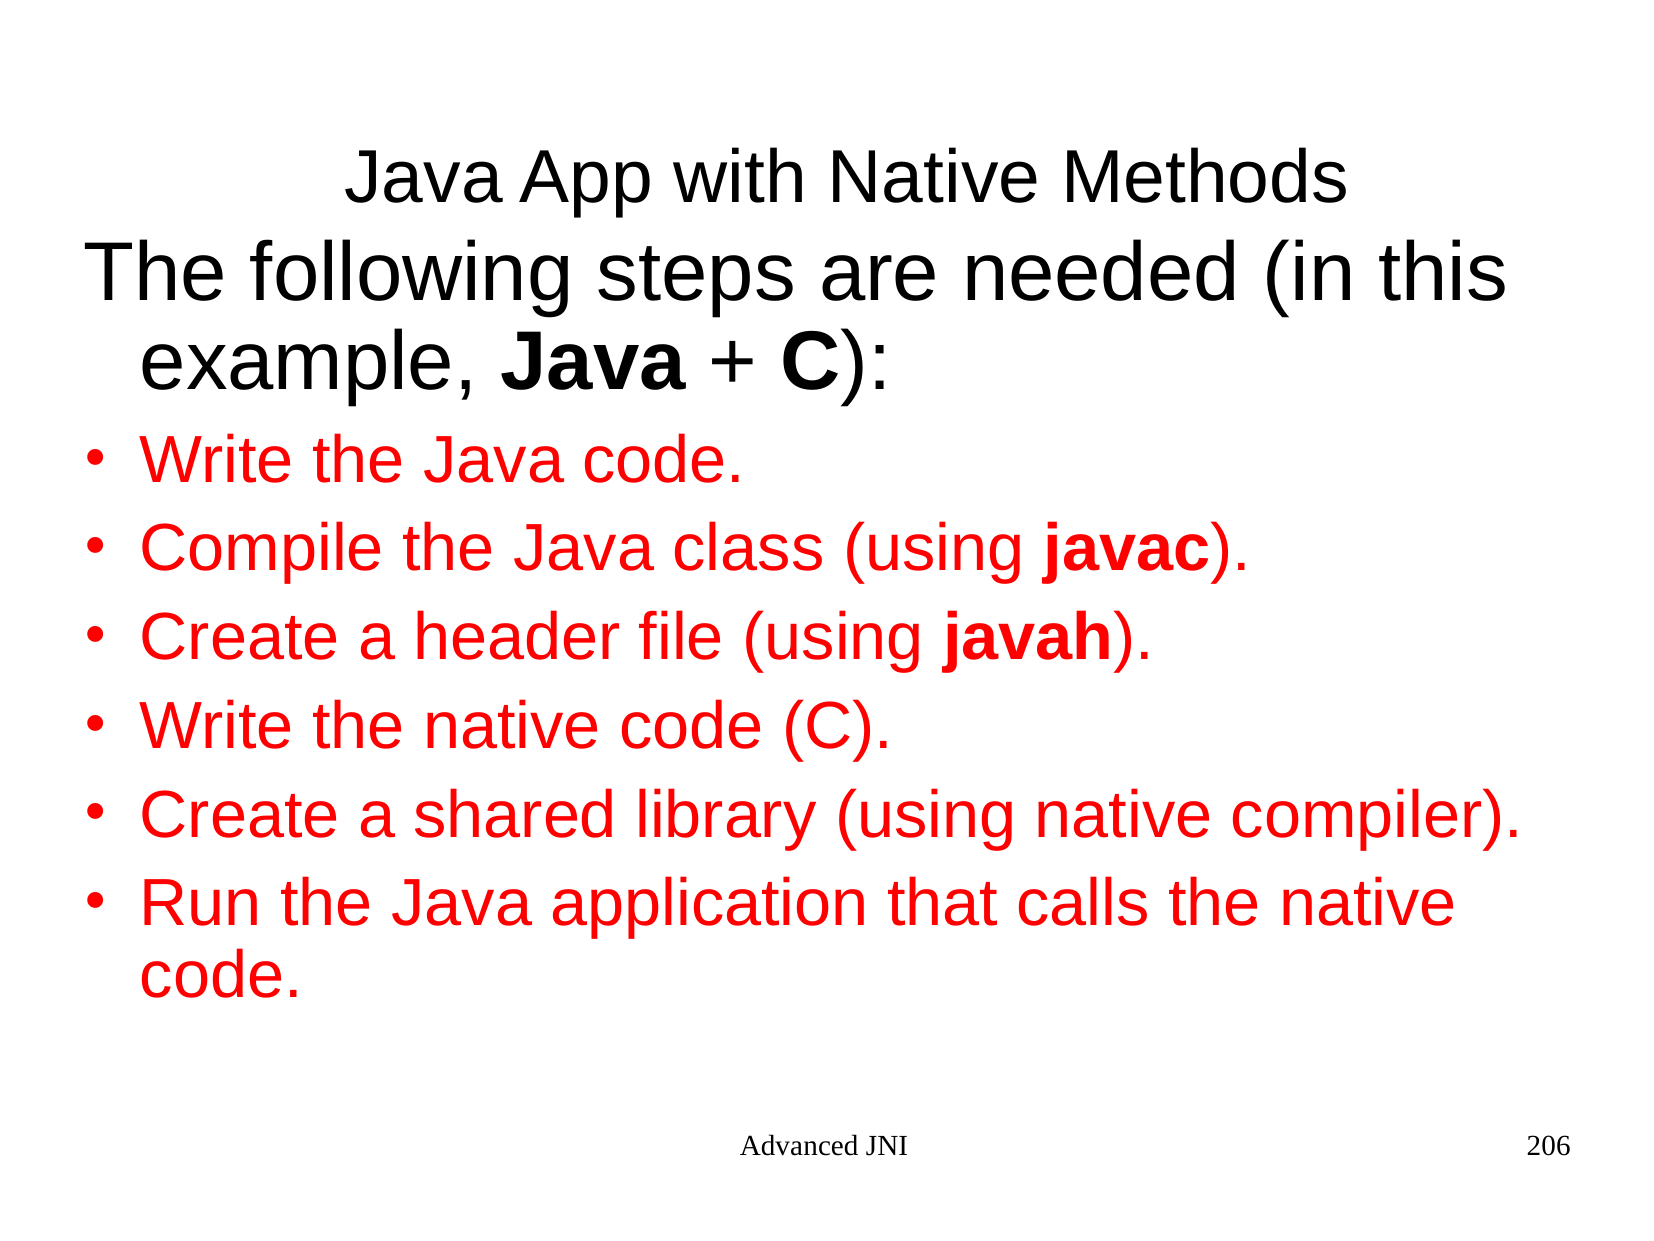

# Java App with Native Methods
The following steps are needed (in this example, Java + C):
Write the Java code.
Compile the Java class (using javac).
Create a header file (using javah).
Write the native code (C).
Create a shared library (using native compiler).
Run the Java application that calls the native code.
Advanced JNI
206